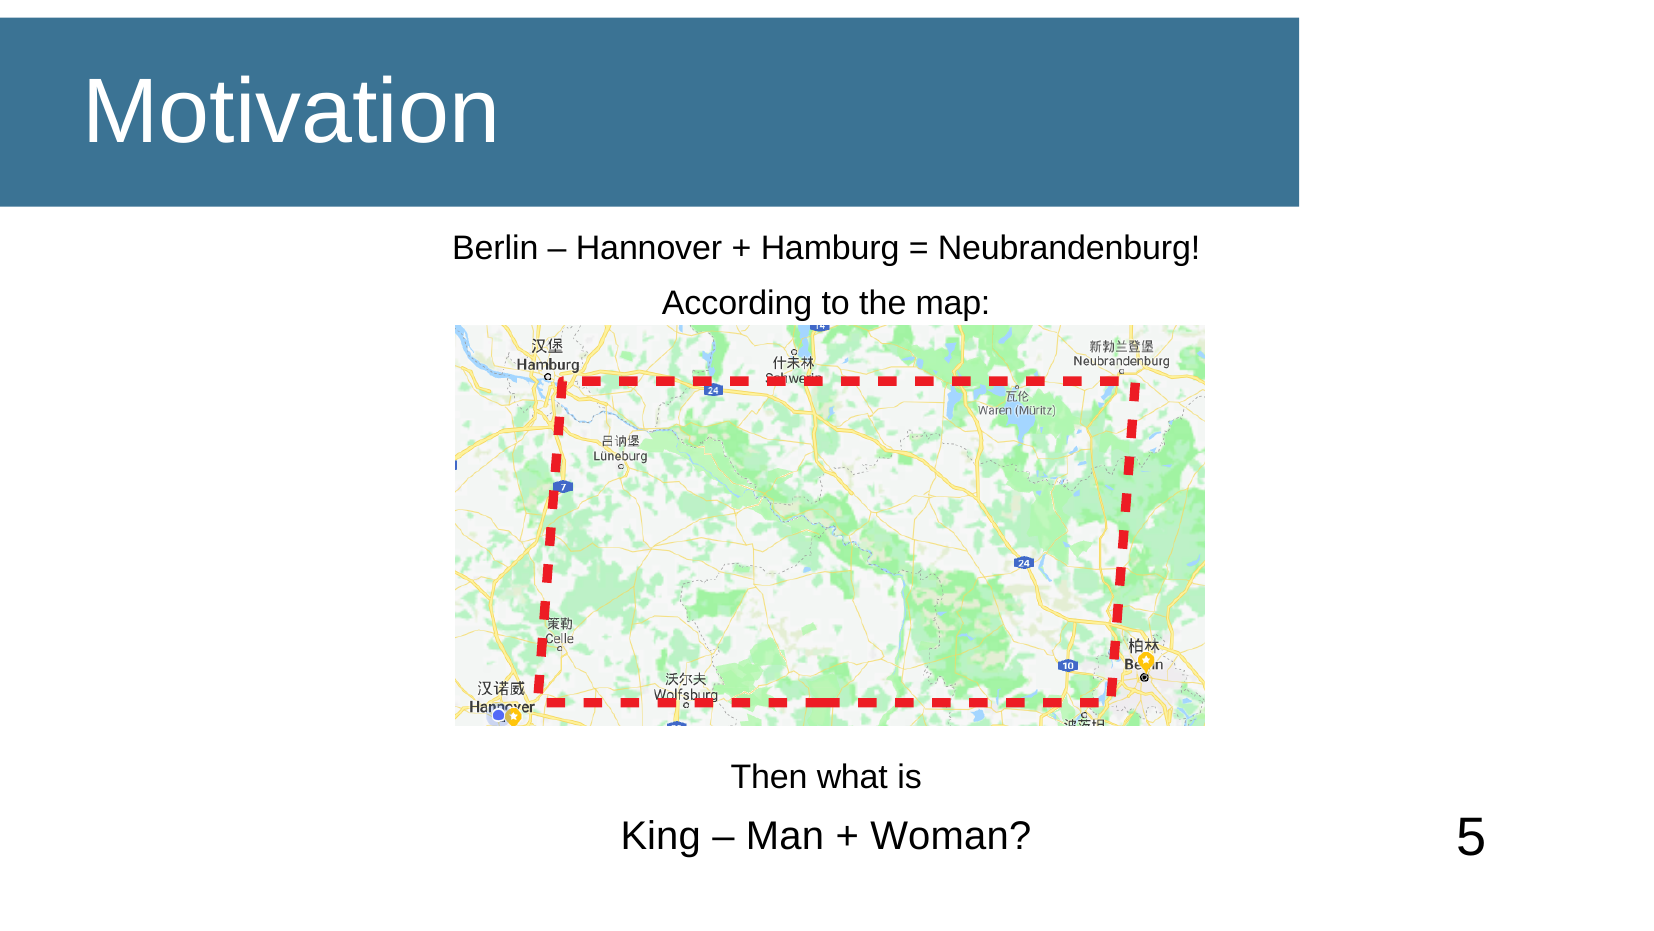

# Motivation
Berlin – Hannover + Hamburg = Neubrandenburg!
According to the map:
Then what is
King – Man + Woman?